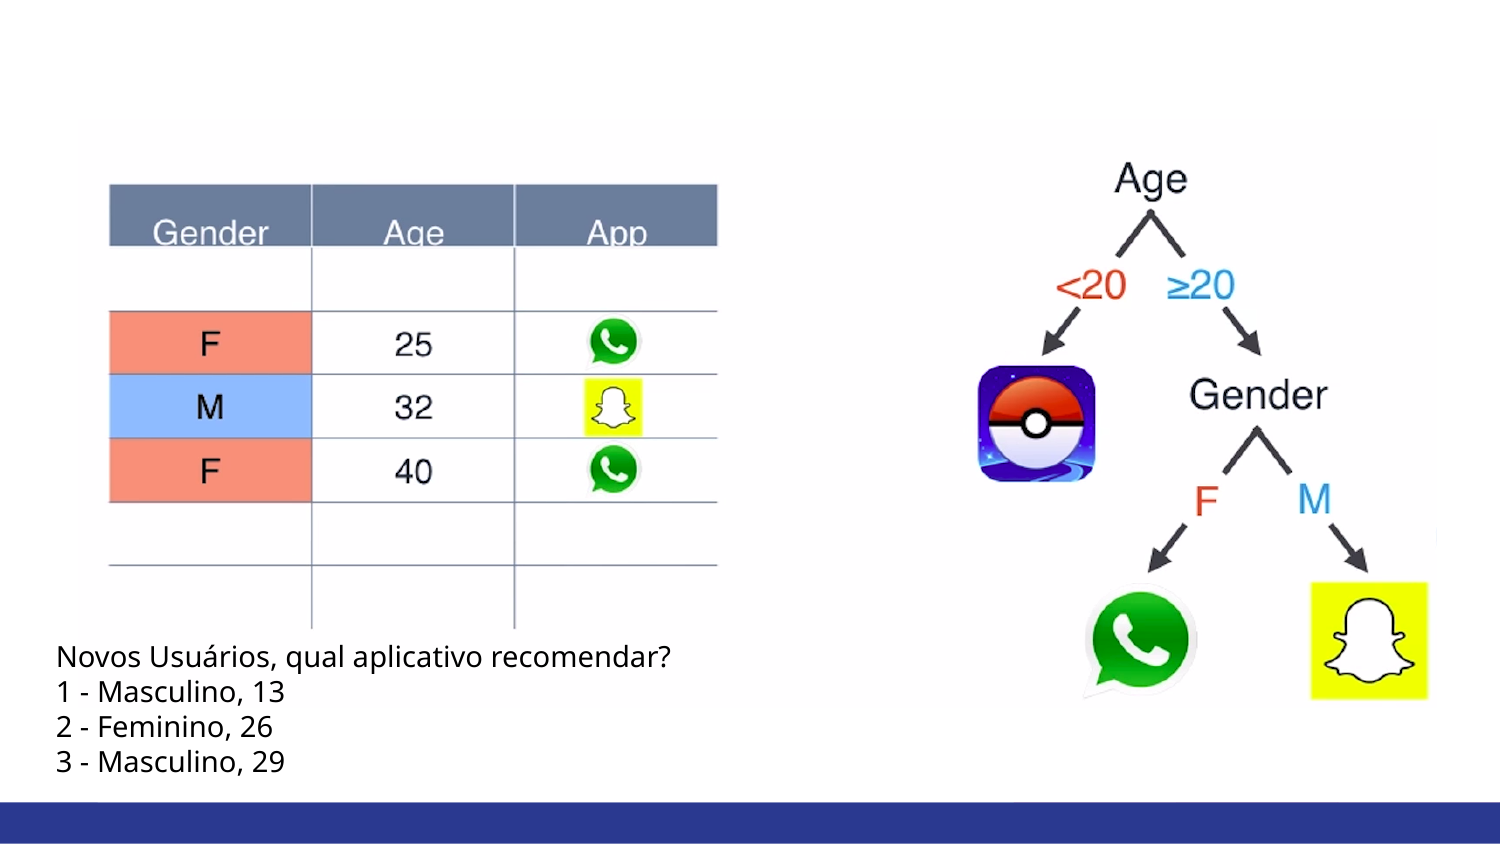

Novos Usuários, qual aplicativo recomendar?
1 - Masculino, 13
2 - Feminino, 26
3 - Masculino, 29